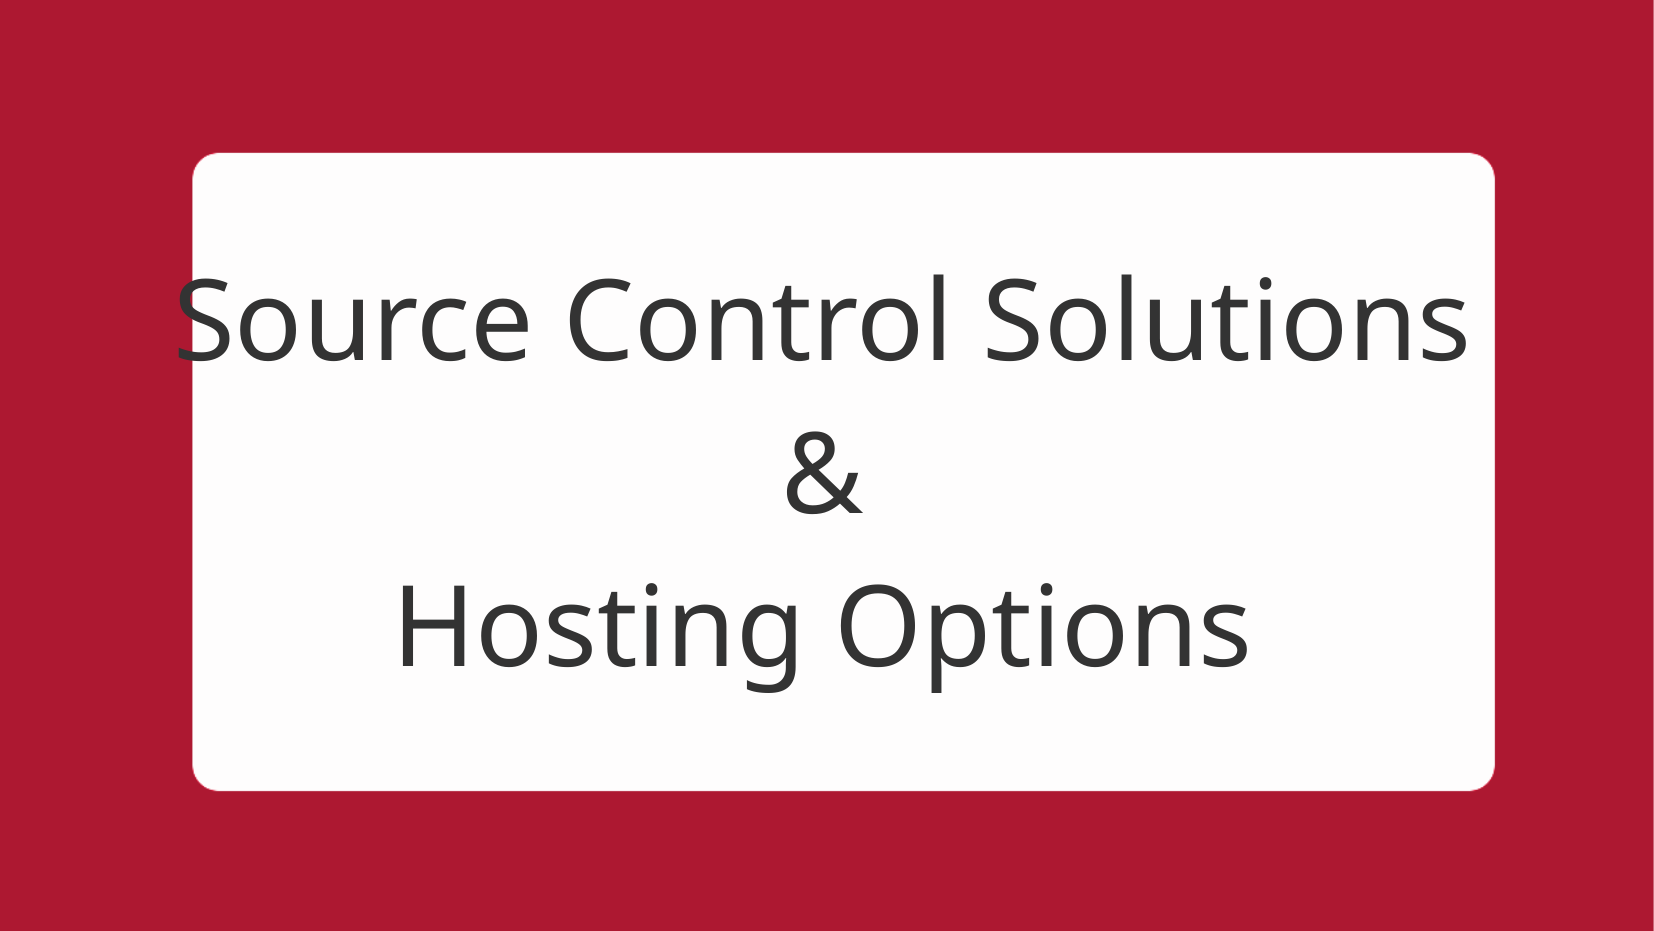

# Source Control Solutions & Hosting Options